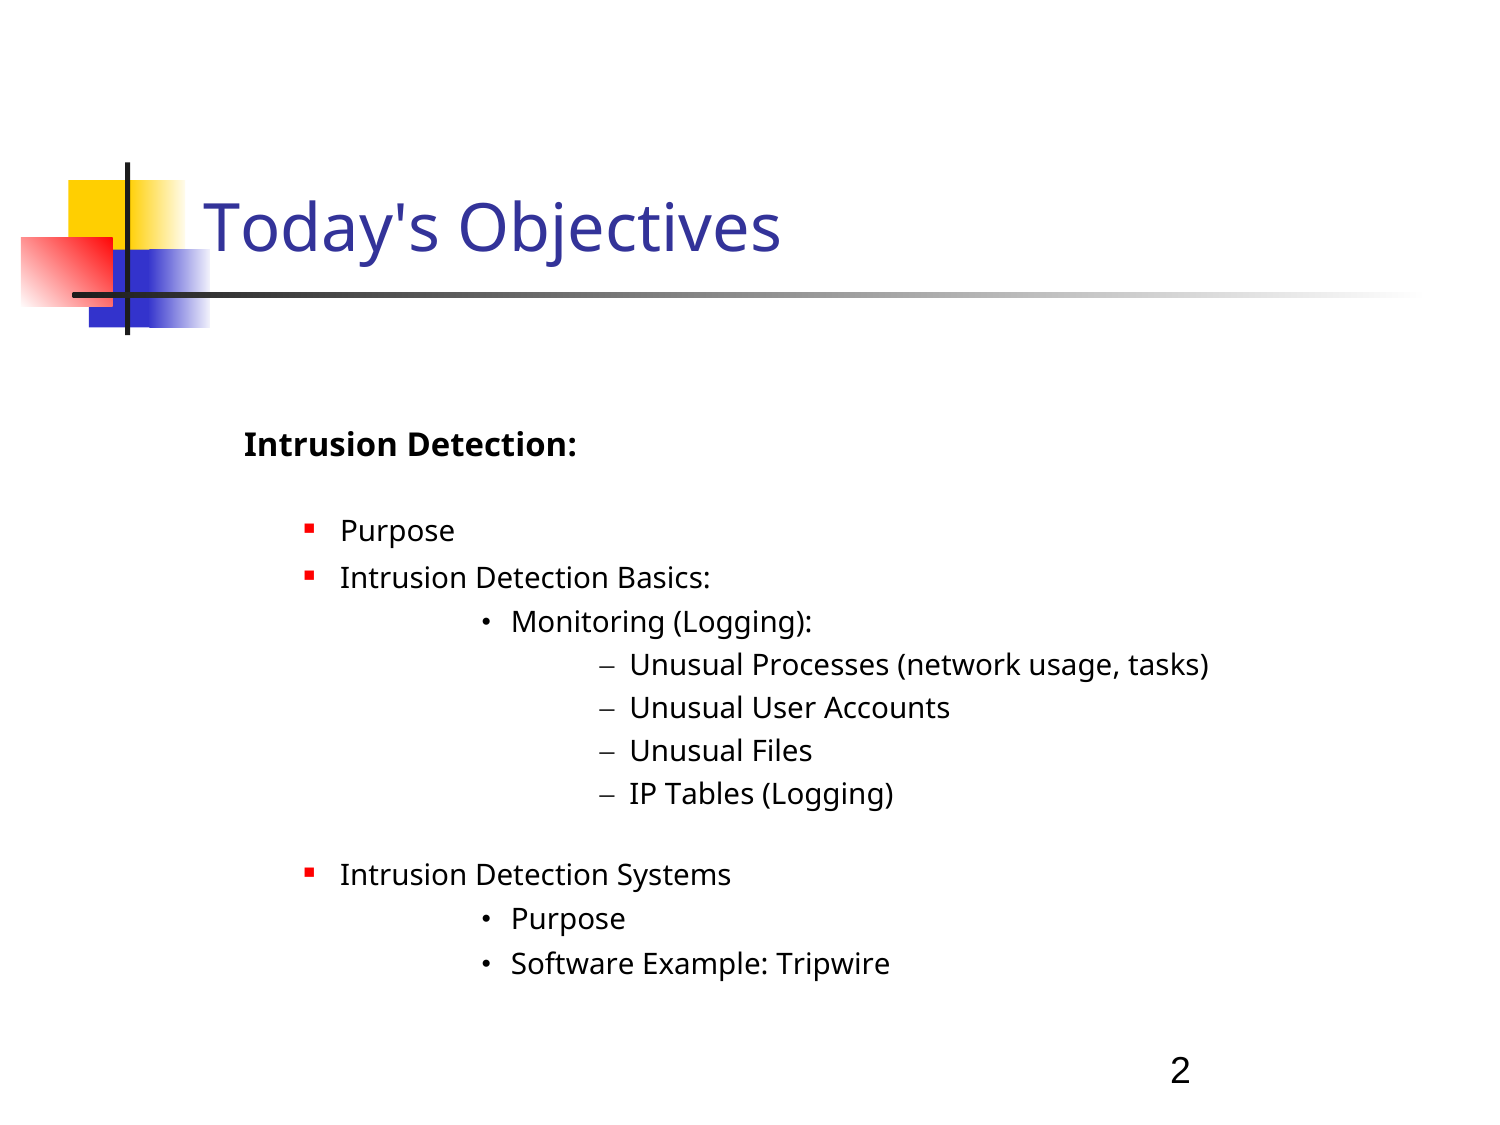

# Today's Objectives
Intrusion Detection:
Purpose
Intrusion Detection Basics:
Monitoring (Logging):
Unusual Processes (network usage, tasks)
Unusual User Accounts
Unusual Files
IP Tables (Logging)
Intrusion Detection Systems
Purpose
Software Example: Tripwire
2